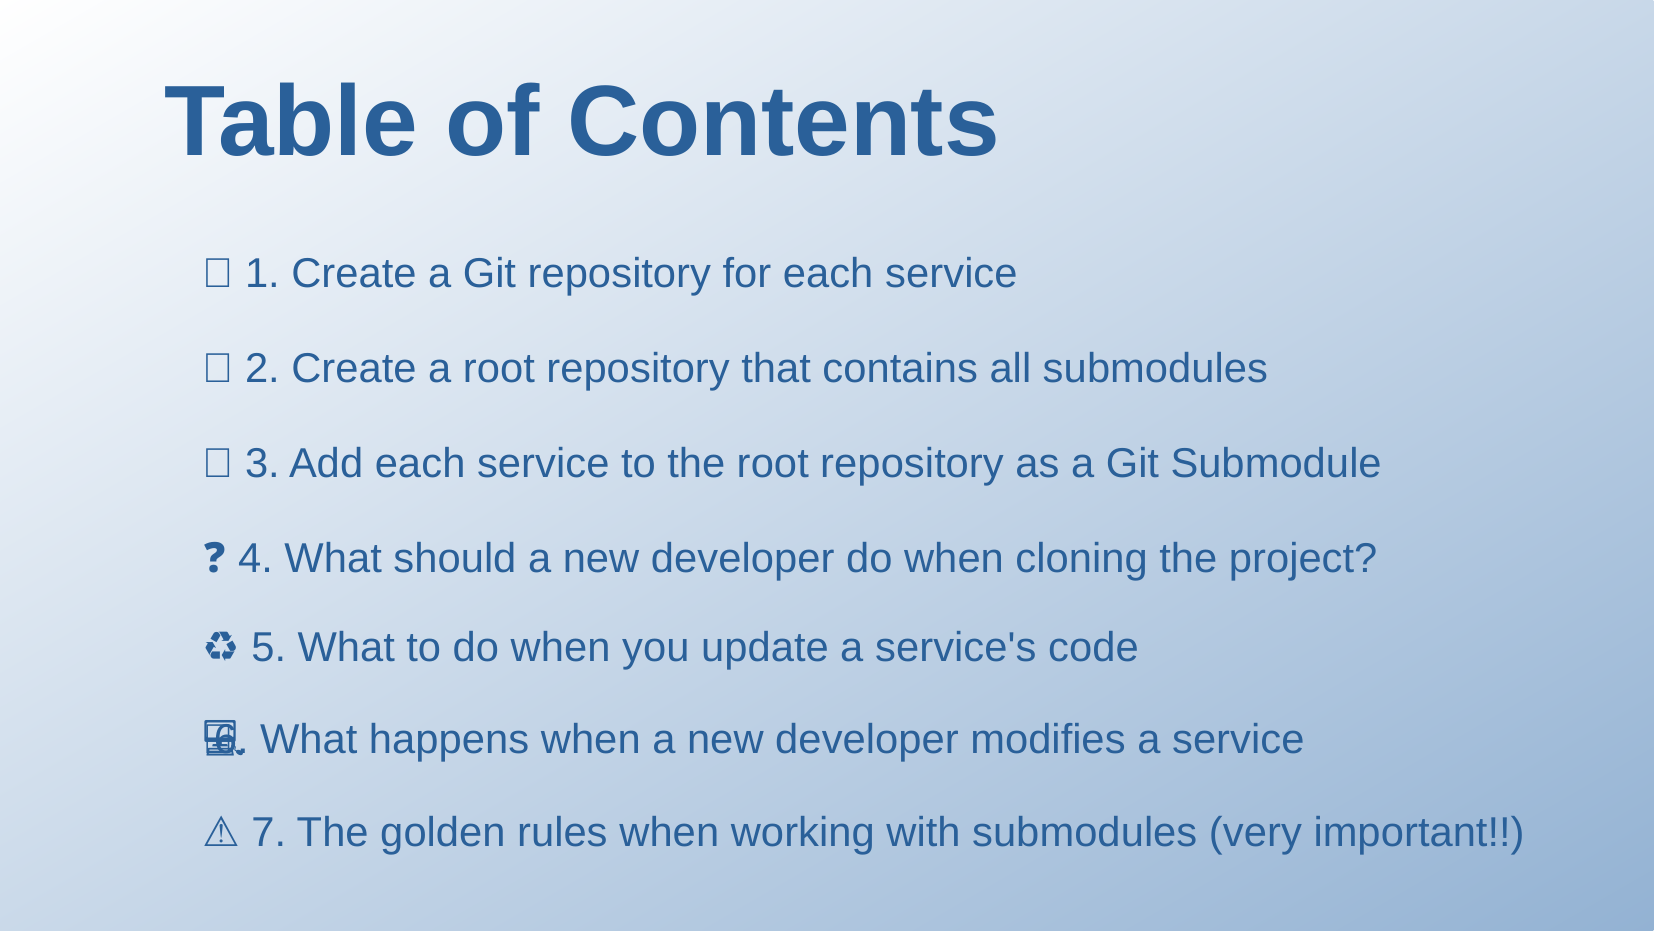

Table of Contents
📁 1. Create a Git repository for each service
📂 2. Create a root repository that contains all submodules
🔗 3. Add each service to the root repository as a Git Submodule
❓ 4. What should a new developer do when cloning the project?
♻️ 5. What to do when you update a service's code
👨‍💻 6. What happens when a new developer modifies a service
⚠️ 7. The golden rules when working with submodules (very important!!)